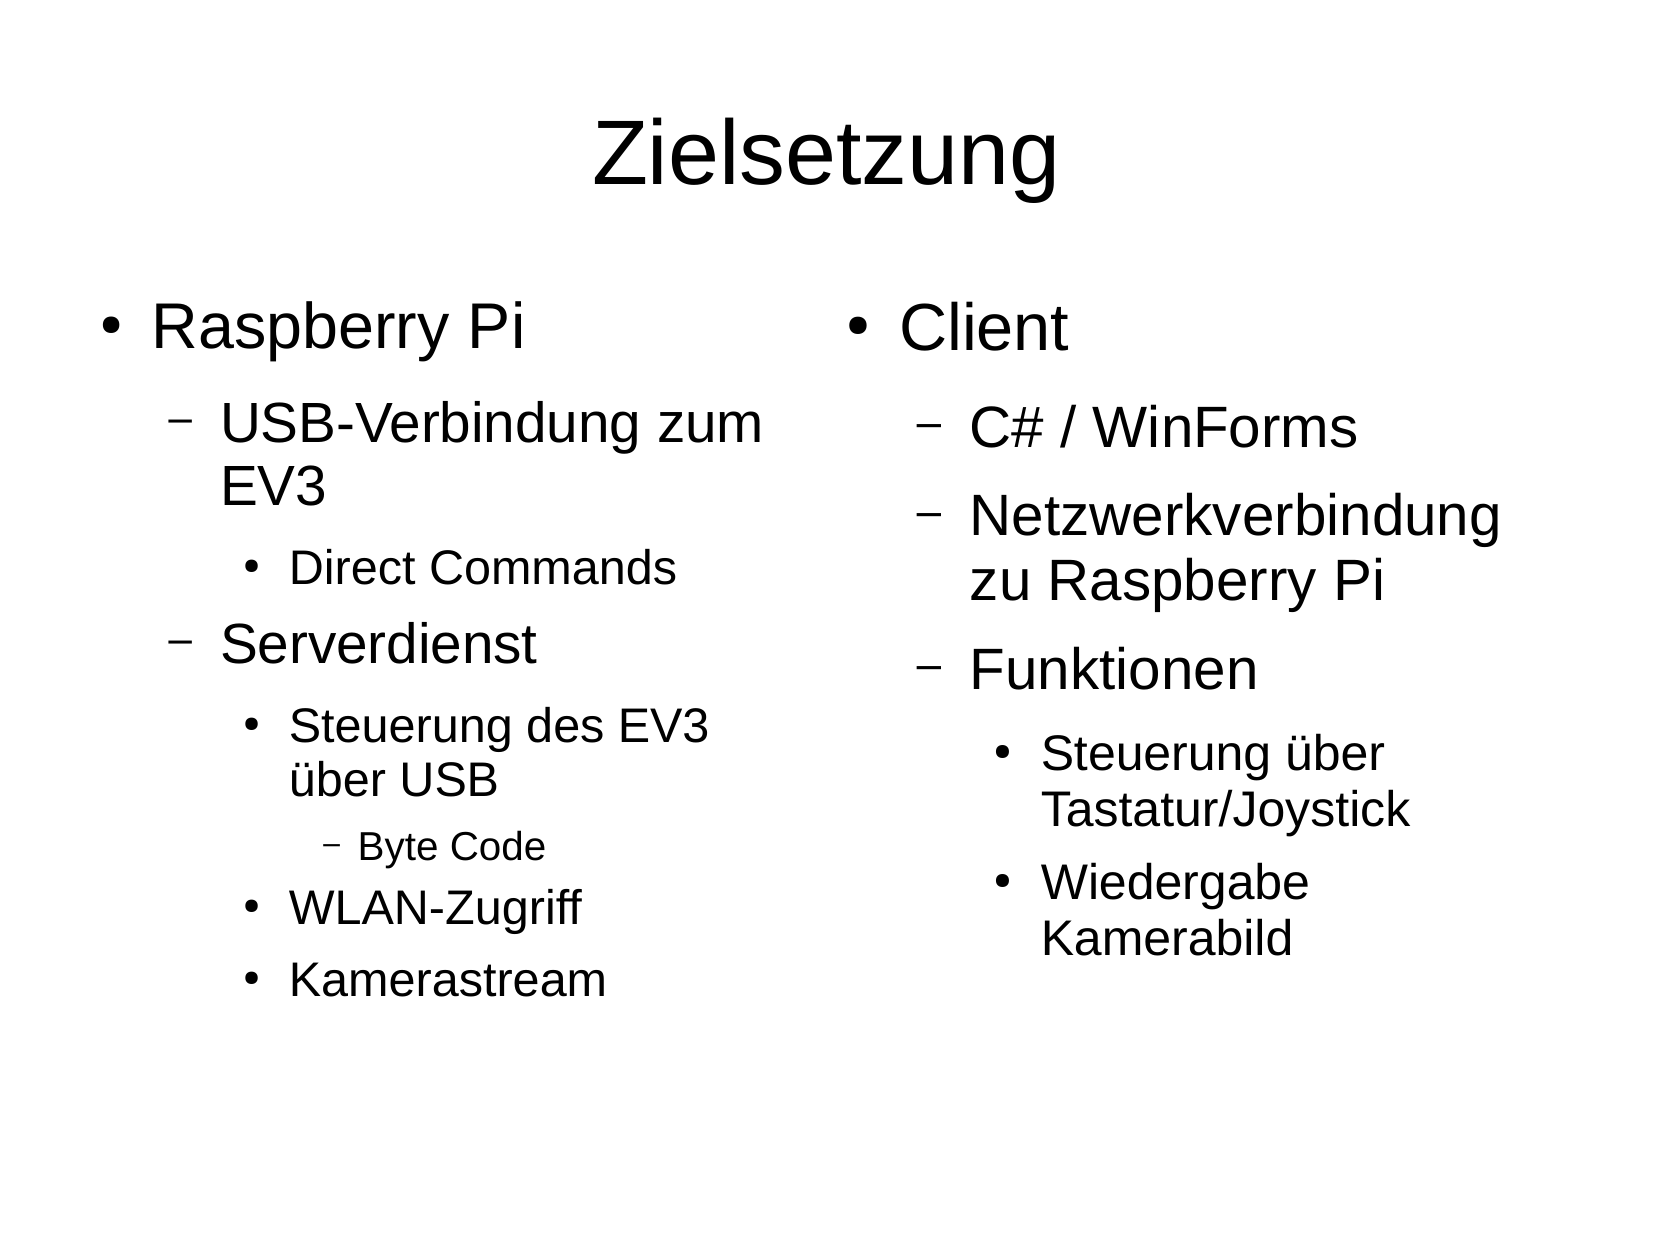

# Zielsetzung
Raspberry Pi
USB-Verbindung zum EV3
Direct Commands
Serverdienst
Steuerung des EV3 über USB
Byte Code
WLAN-Zugriff
Kamerastream
Client
C# / WinForms
Netzwerkverbindung zu Raspberry Pi
Funktionen
Steuerung über Tastatur/Joystick
Wiedergabe Kamerabild